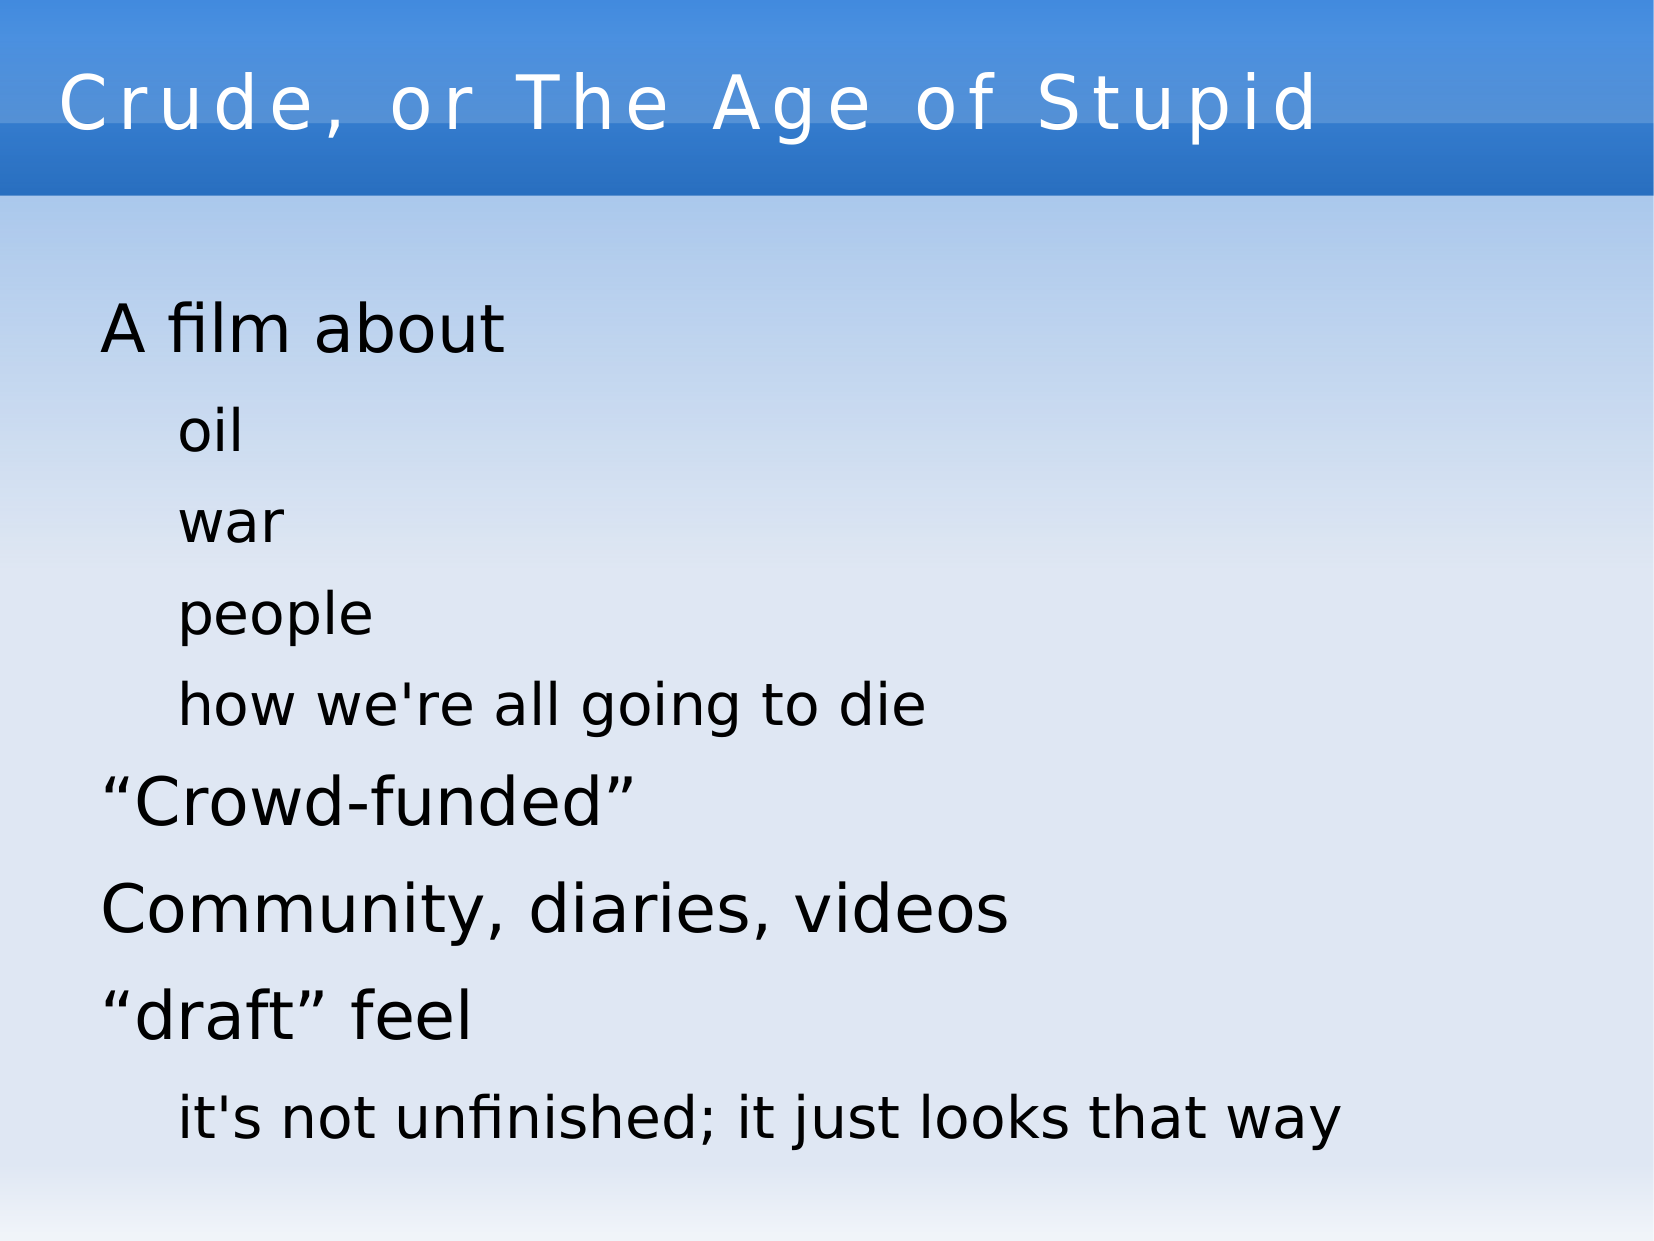

# Crude, or The Age of Stupid
A film about
oil
war
people
how we're all going to die
“Crowd-funded”
Community, diaries, videos
“draft” feel
it's not unfinished; it just looks that way